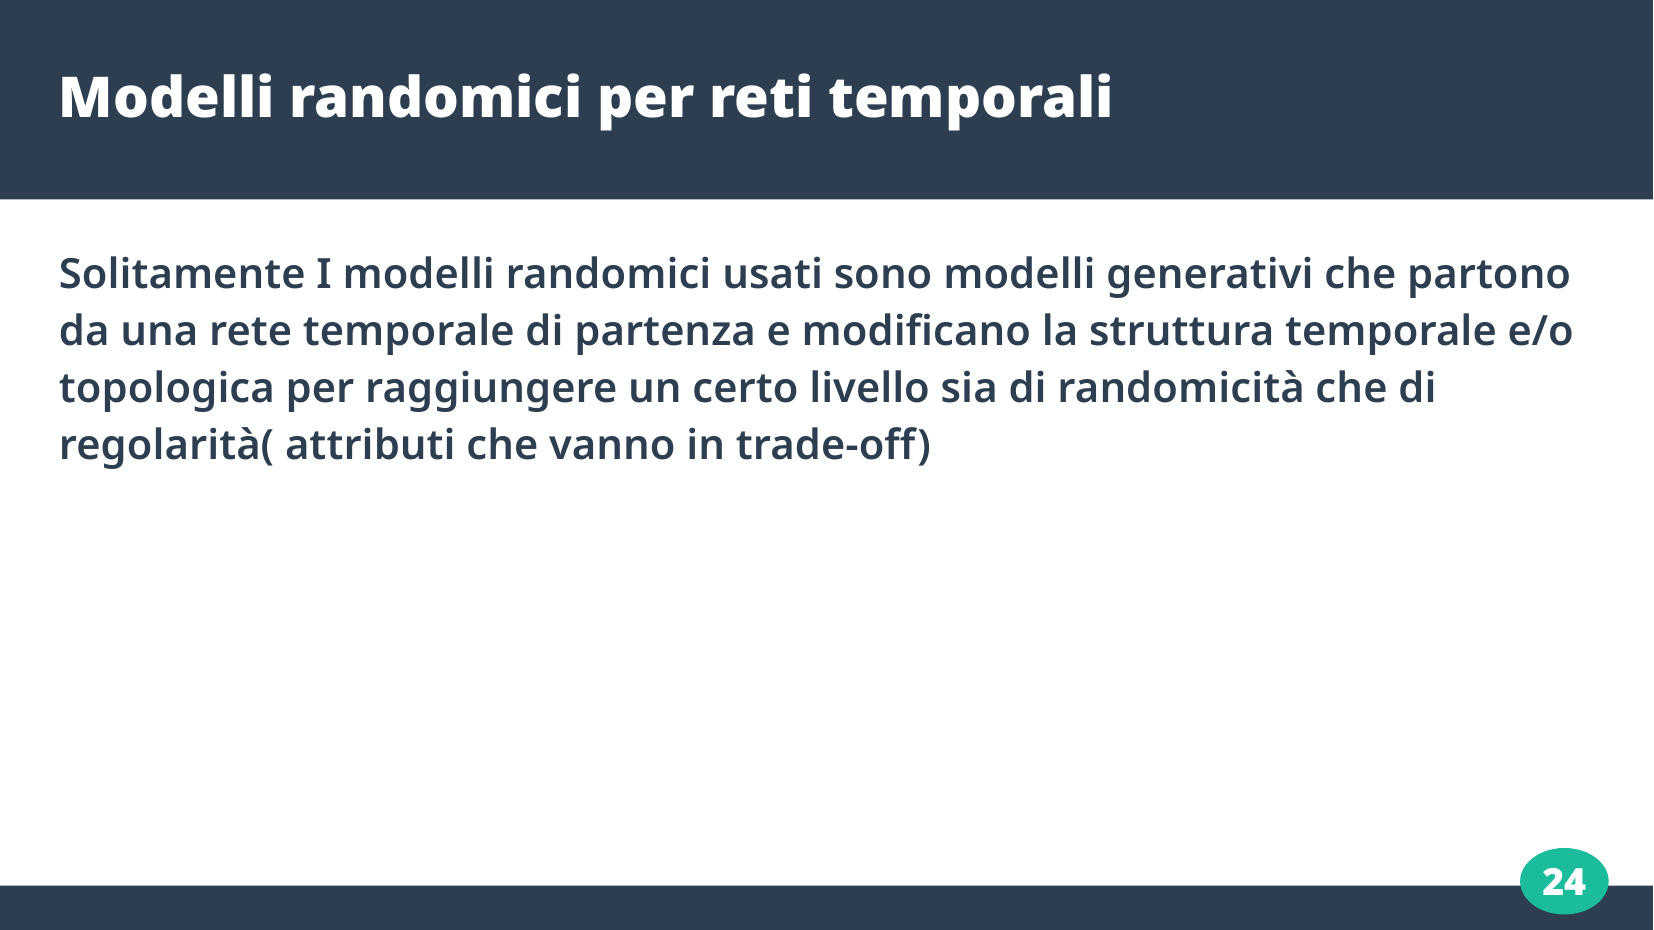

# Modelli randomici per reti temporali
Solitamente I modelli randomici usati sono modelli generativi che partono da una rete temporale di partenza e modificano la struttura temporale e/o topologica per raggiungere un certo livello sia di randomicità che di regolarità( attributi che vanno in trade-off)
24